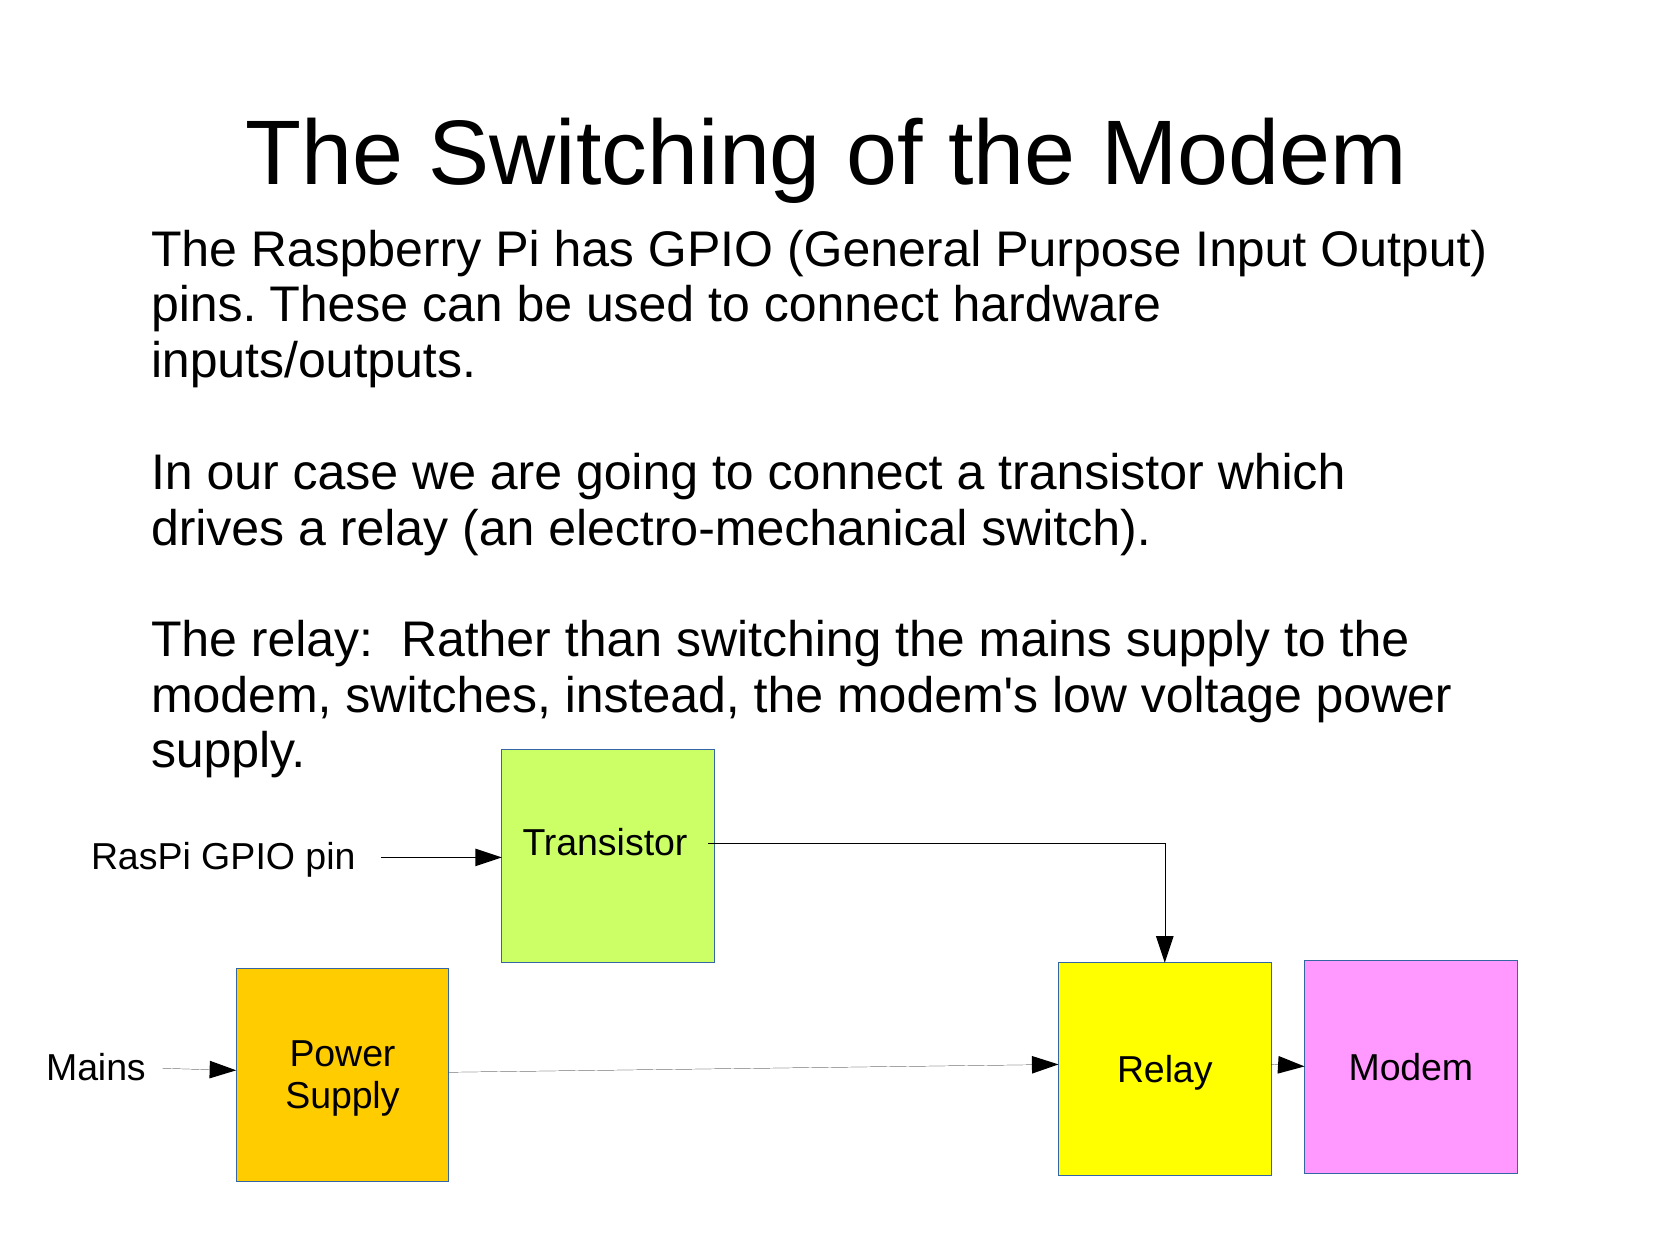

# The Switching of the Modem
The Raspberry Pi has GPIO (General Purpose Input Output) pins. These can be used to connect hardware inputs/outputs.
In our case we are going to connect a transistor which drives a relay (an electro-mechanical switch).
The relay: Rather than switching the mains supply to the modem, switches, instead, the modem's low voltage power supply.
Transistor
RasPi GPIO pin
Modem
Relay
Power
Supply
Mains